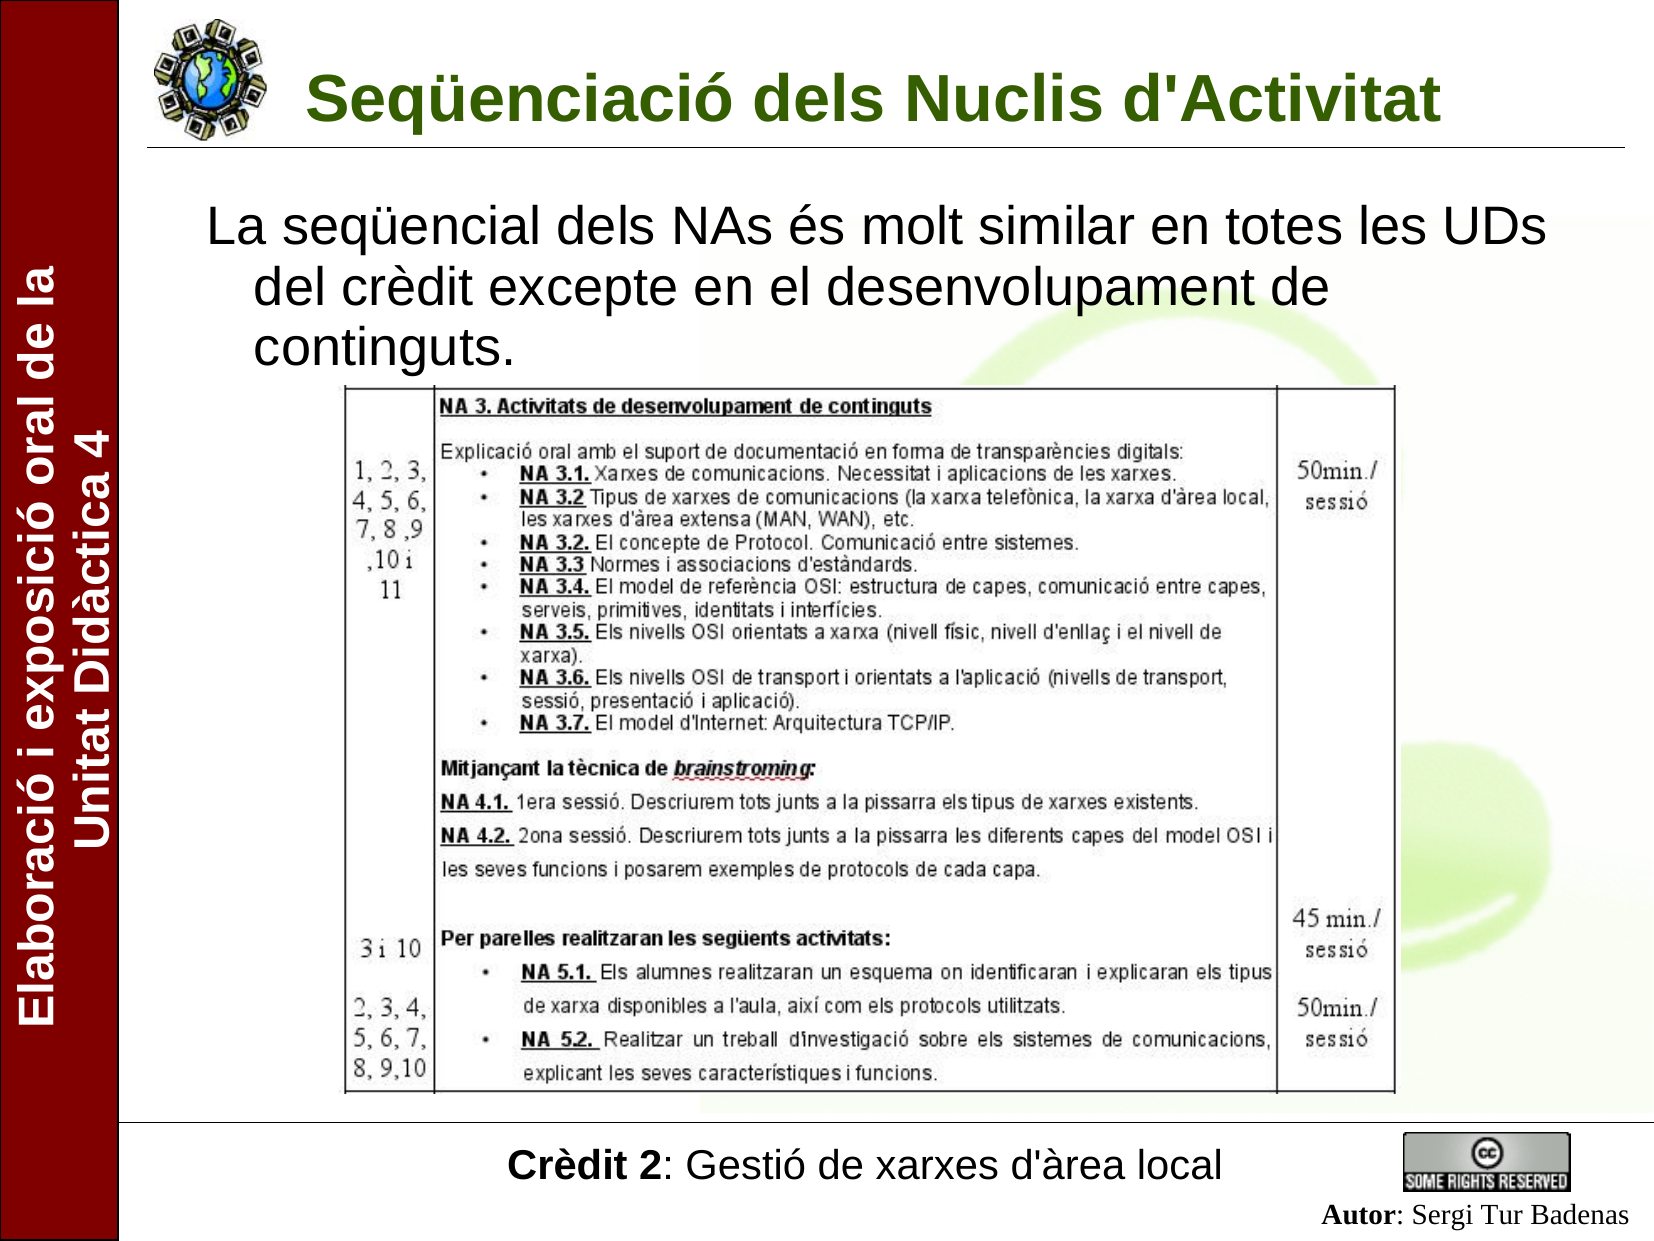

# Seqüenciació dels Nuclis d'Activitat
La seqüencial dels NAs és molt similar en totes les UDs del crèdit excepte en el desenvolupament de continguts.